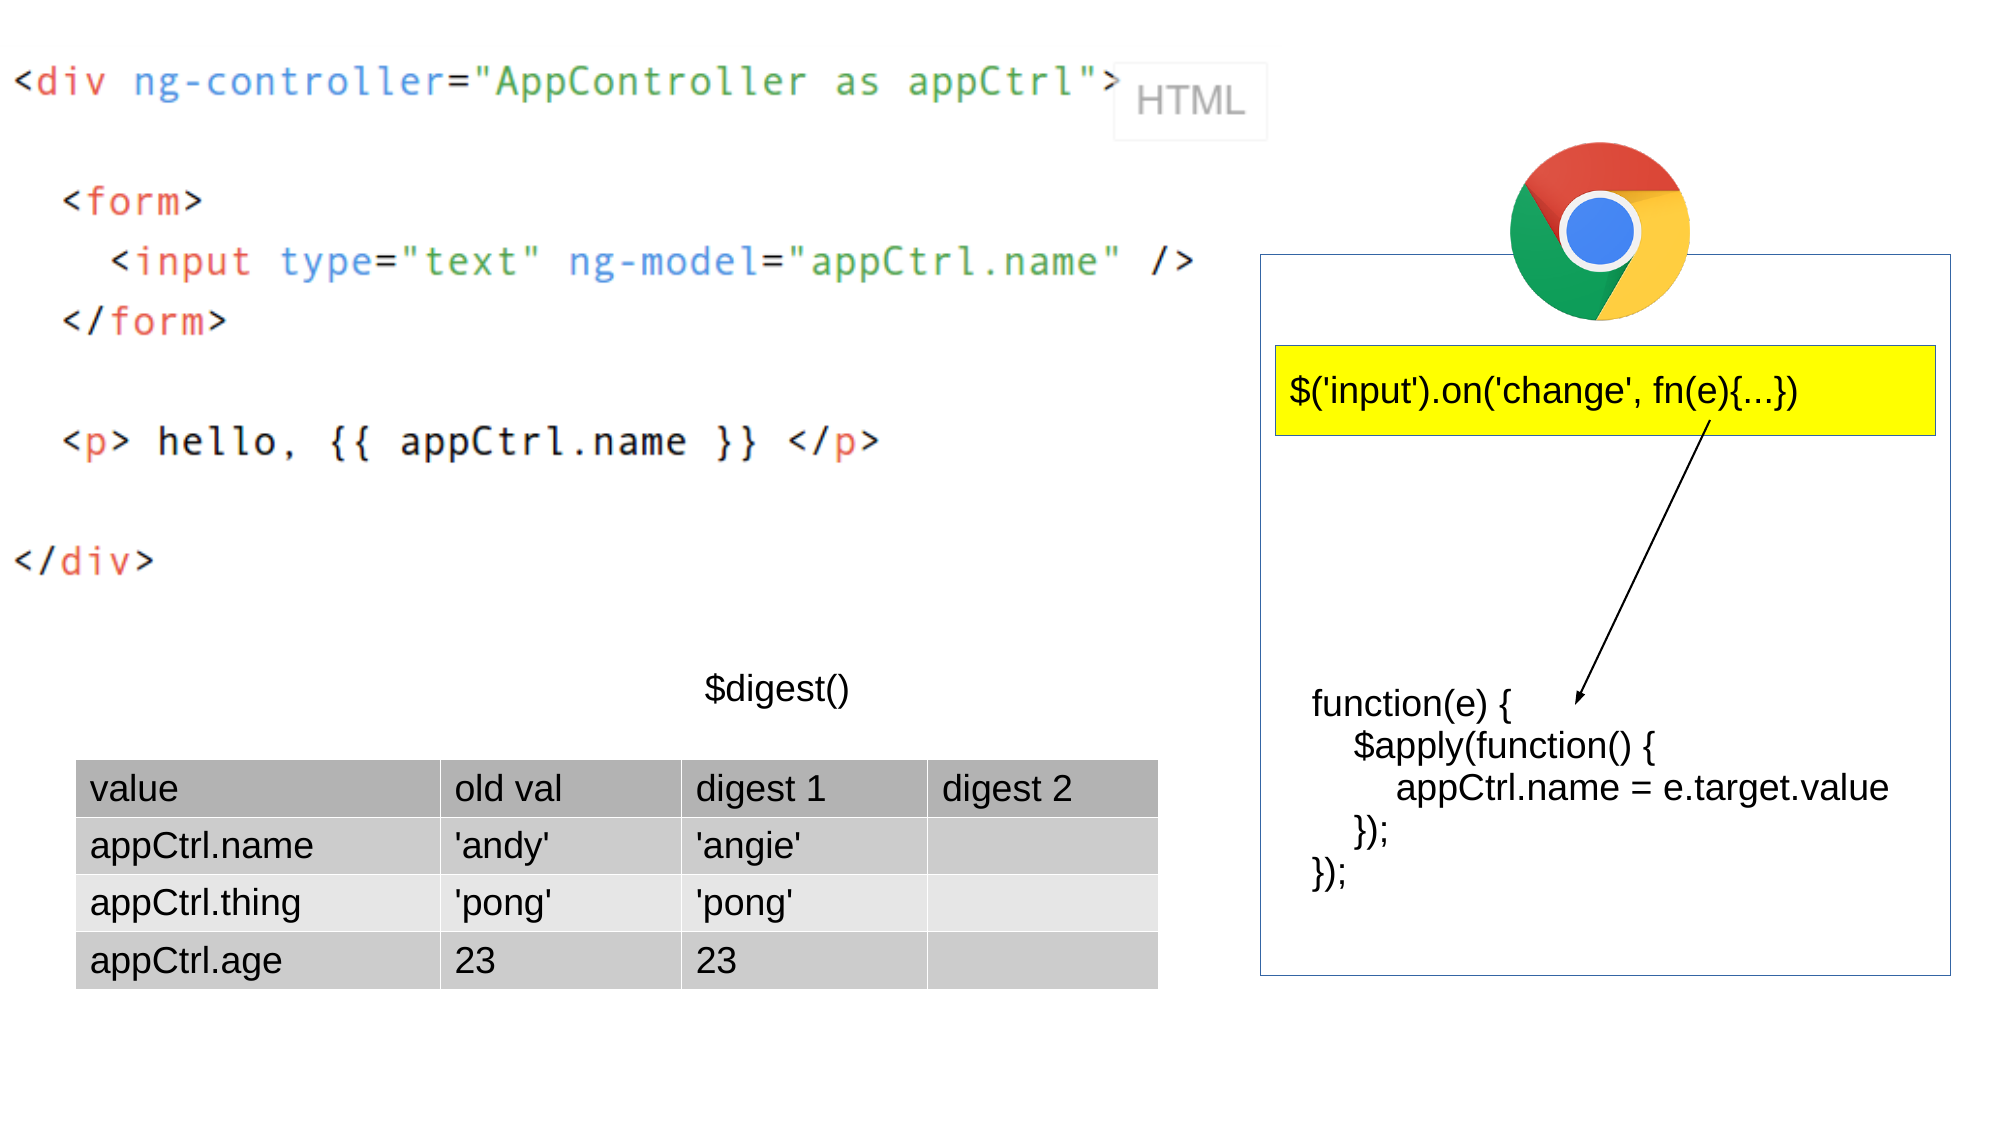

$('input').on('change', fn(e){...})
$digest()
function(e) {
 $apply(function() {
 appCtrl.name = e.target.value
 });
});
| value | old val | digest 1 | digest 2 |
| --- | --- | --- | --- |
| appCtrl.name | 'andy' | 'angie' | |
| appCtrl.thing | 'pong' | 'pong' | |
| appCtrl.age | 23 | 23 | |